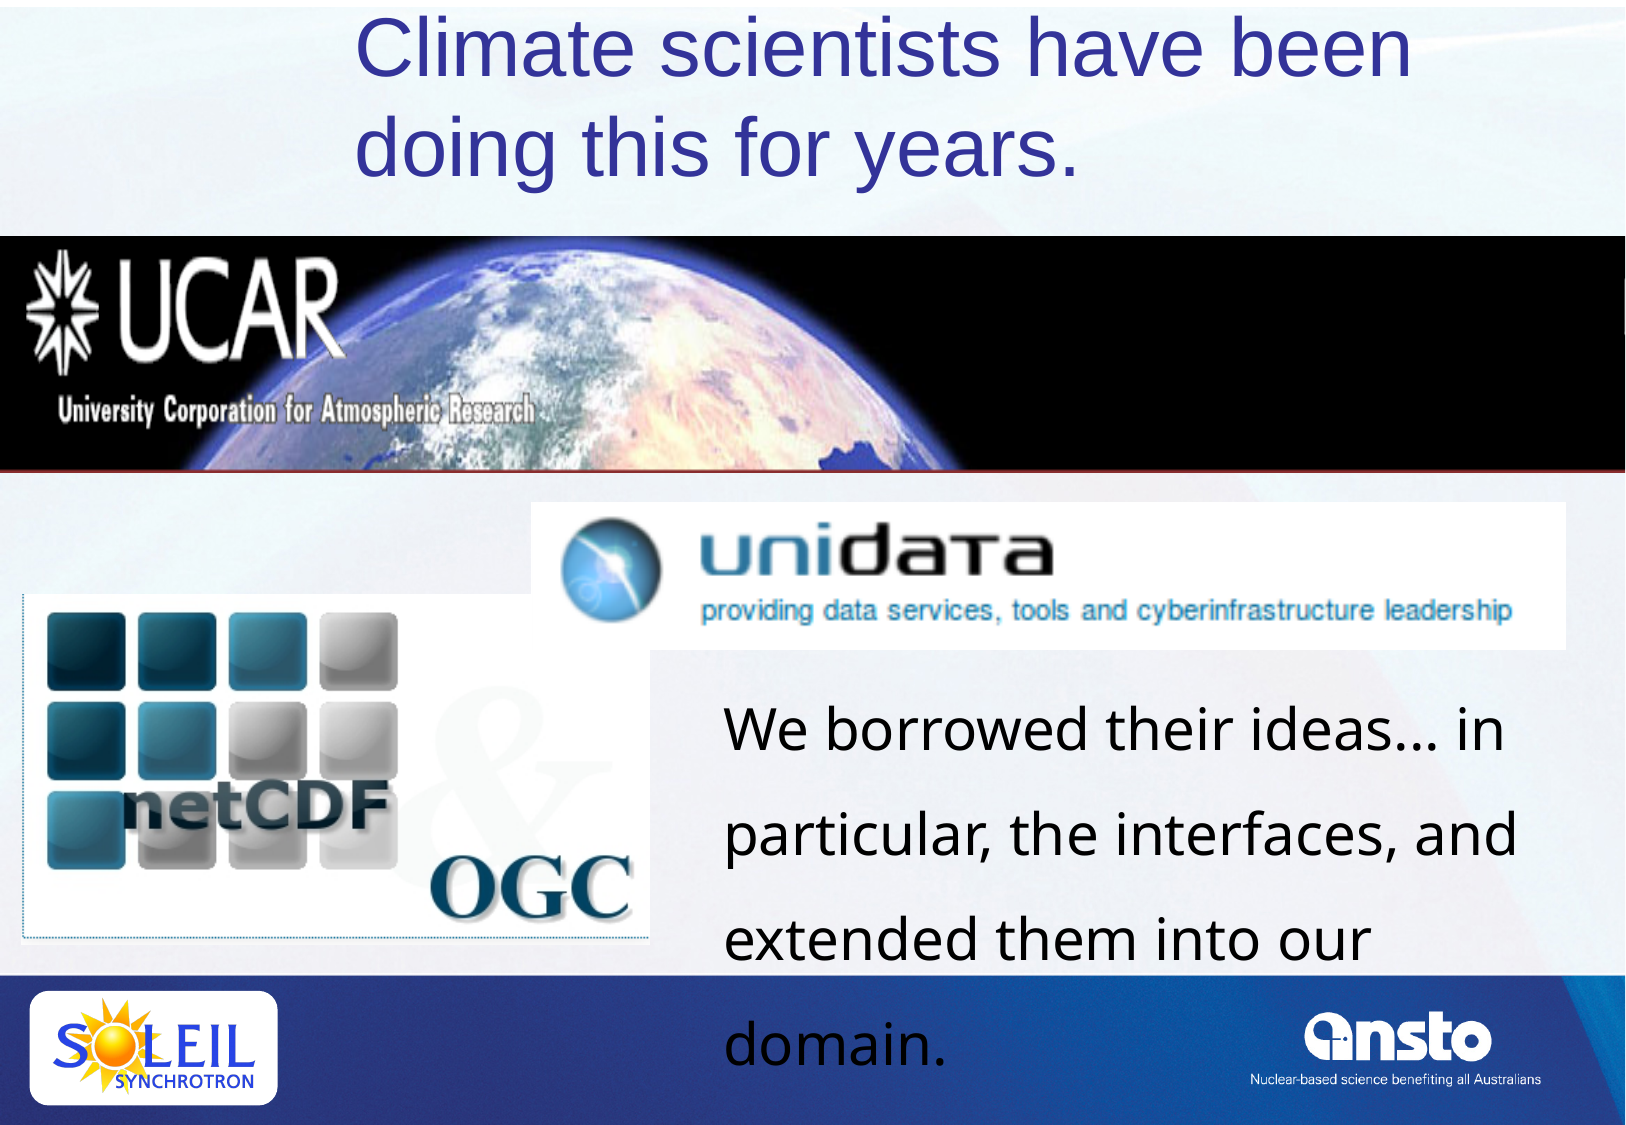

# Climate scientists have been doing this for years.
We borrowed their ideas... in particular, the interfaces, and extended them into our domain.